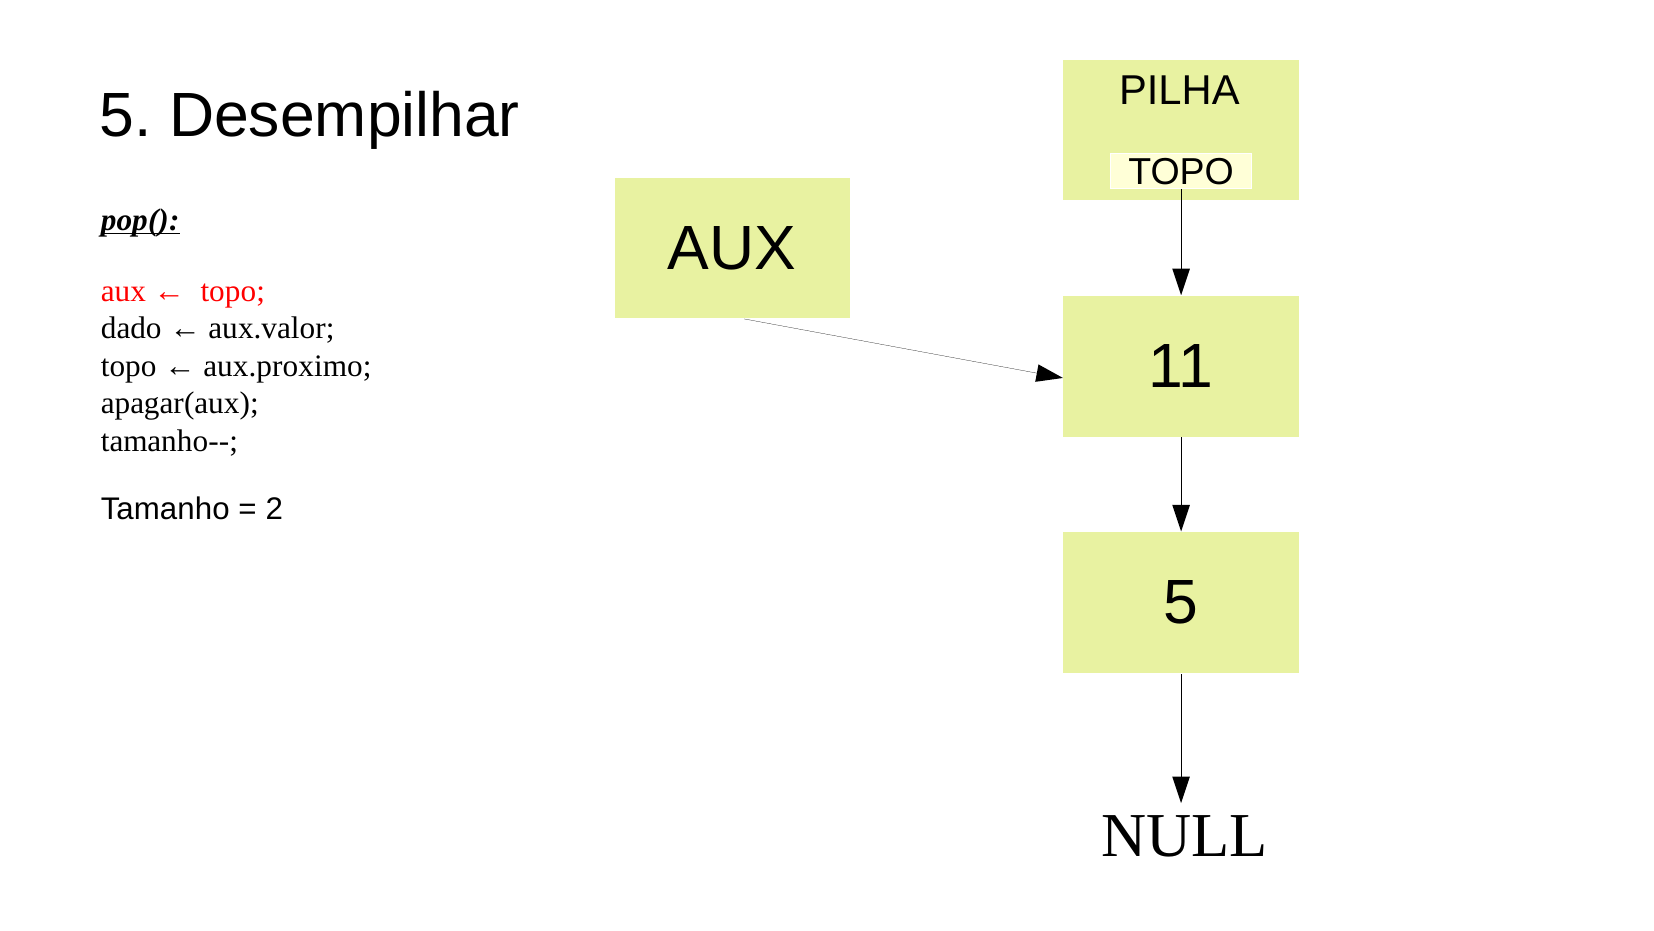

# 5. Desempilhar
PILHA
TOPO
AUX
pop():
aux ← topo;
dado ← aux.valor;
topo ← aux.proximo;
apagar(aux);
tamanho--;
11
Tamanho = 2
5
NULL